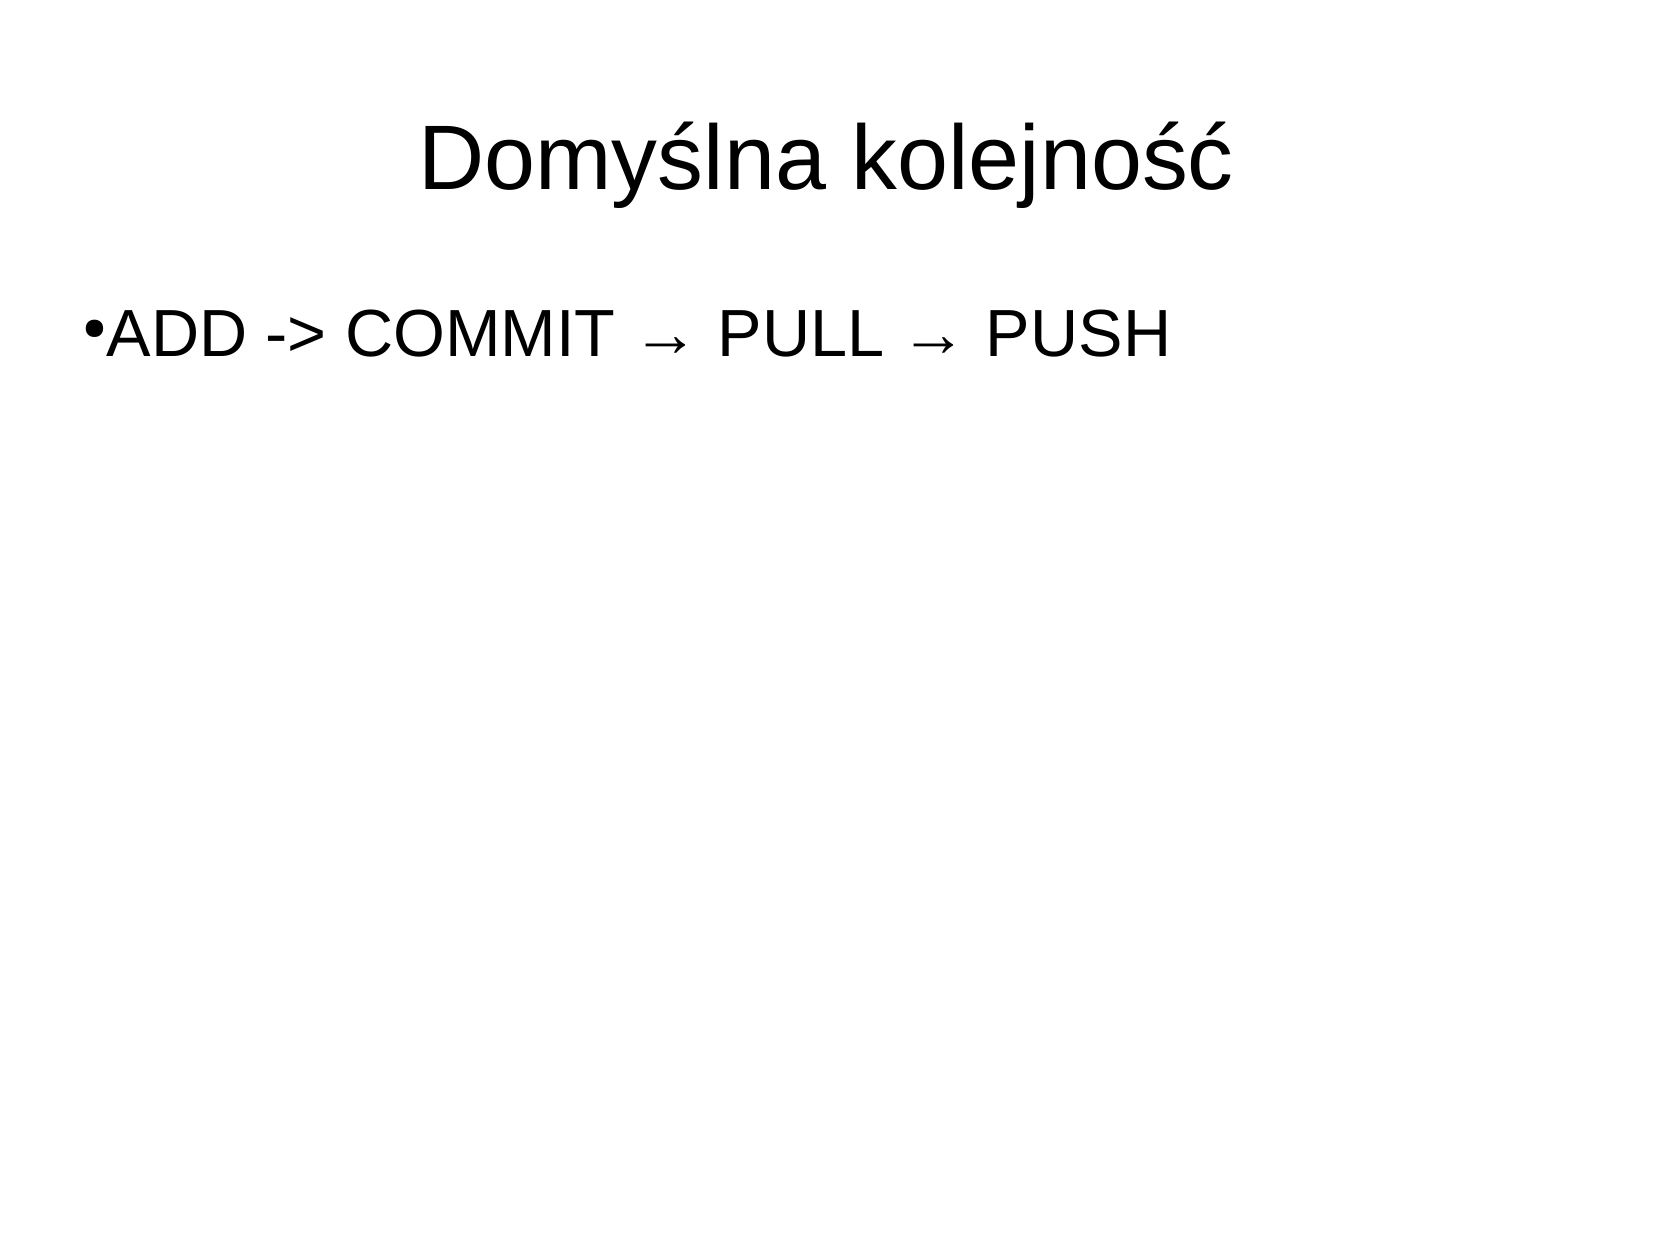

# Domyślna kolejność
ADD -> COMMIT → PULL → PUSH